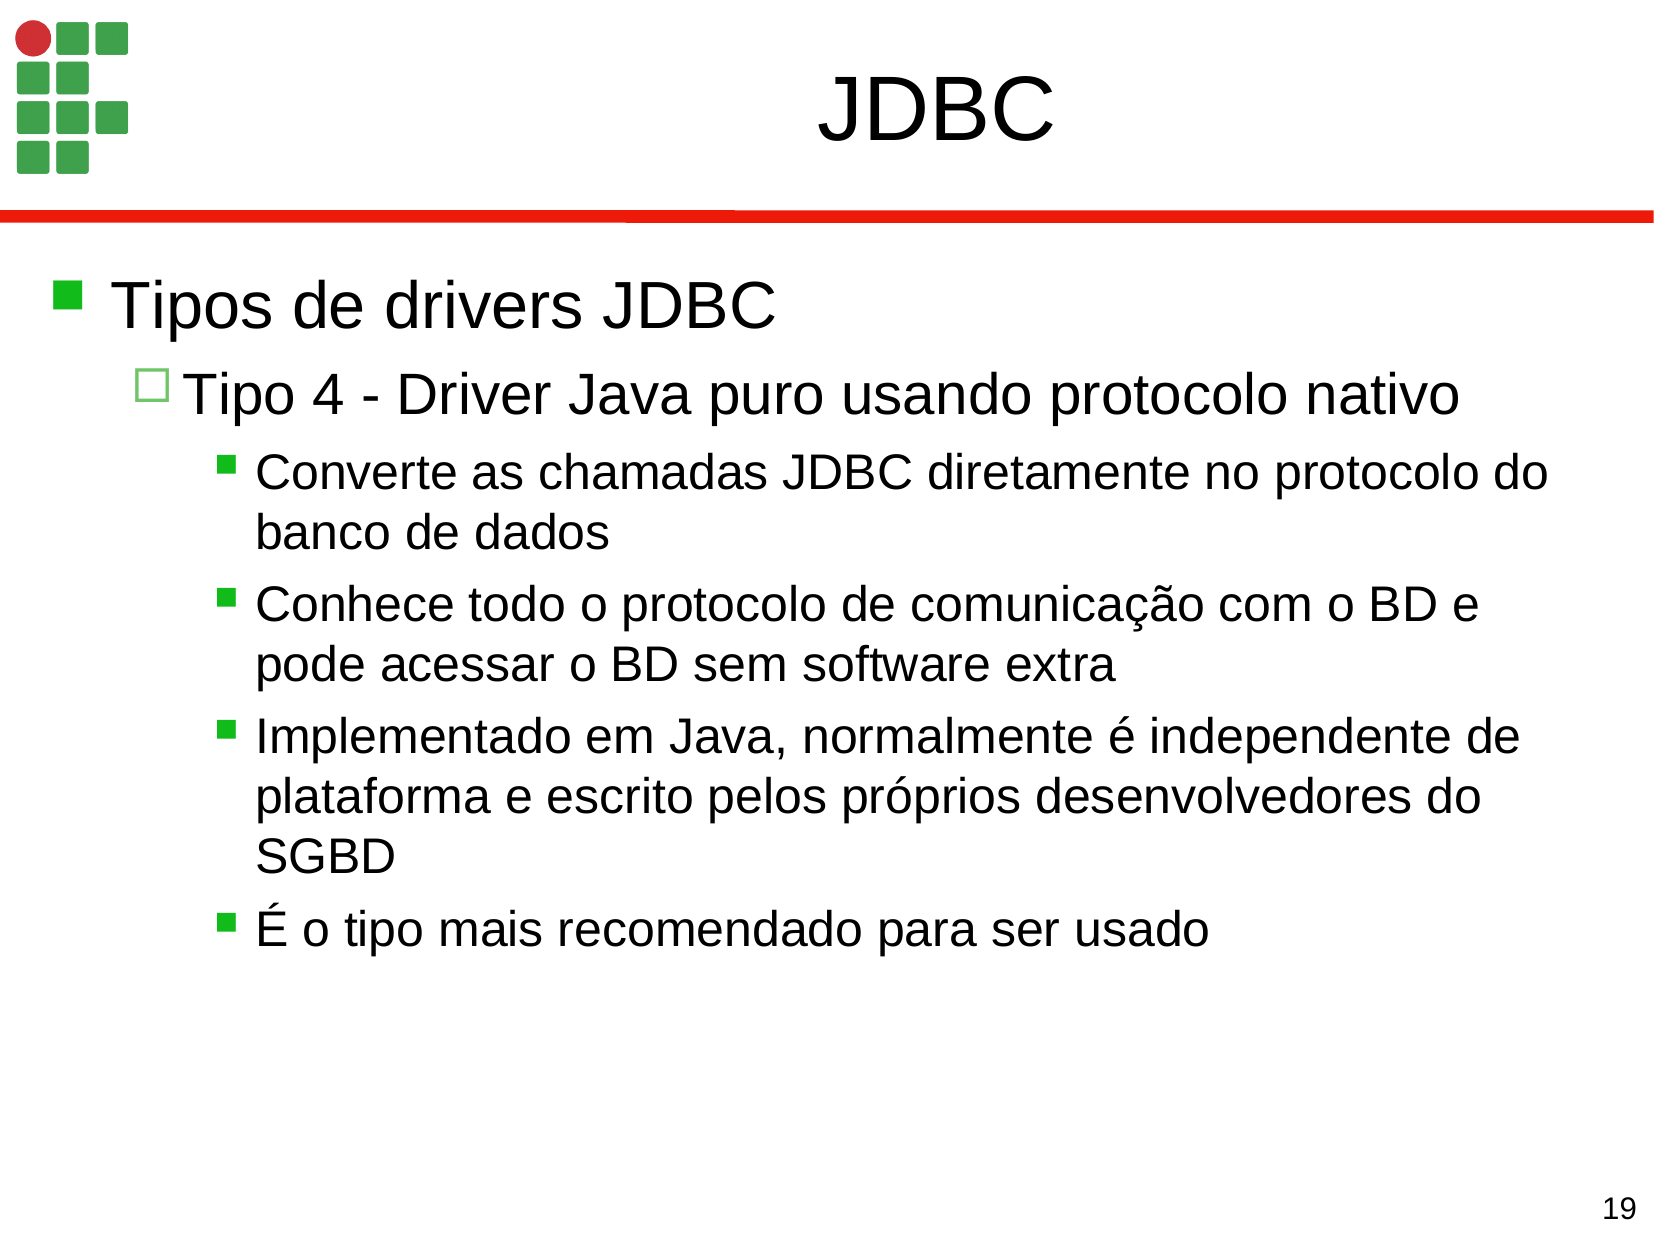

JDBC
Tipos de drivers JDBC
Tipo 4 - Driver Java puro usando protocolo nativo
Converte as chamadas JDBC diretamente no protocolo do banco de dados
Conhece todo o protocolo de comunicação com o BD e pode acessar o BD sem software extra
Implementado em Java, normalmente é independente de plataforma e escrito pelos próprios desenvolvedores do SGBD
É o tipo mais recomendado para ser usado